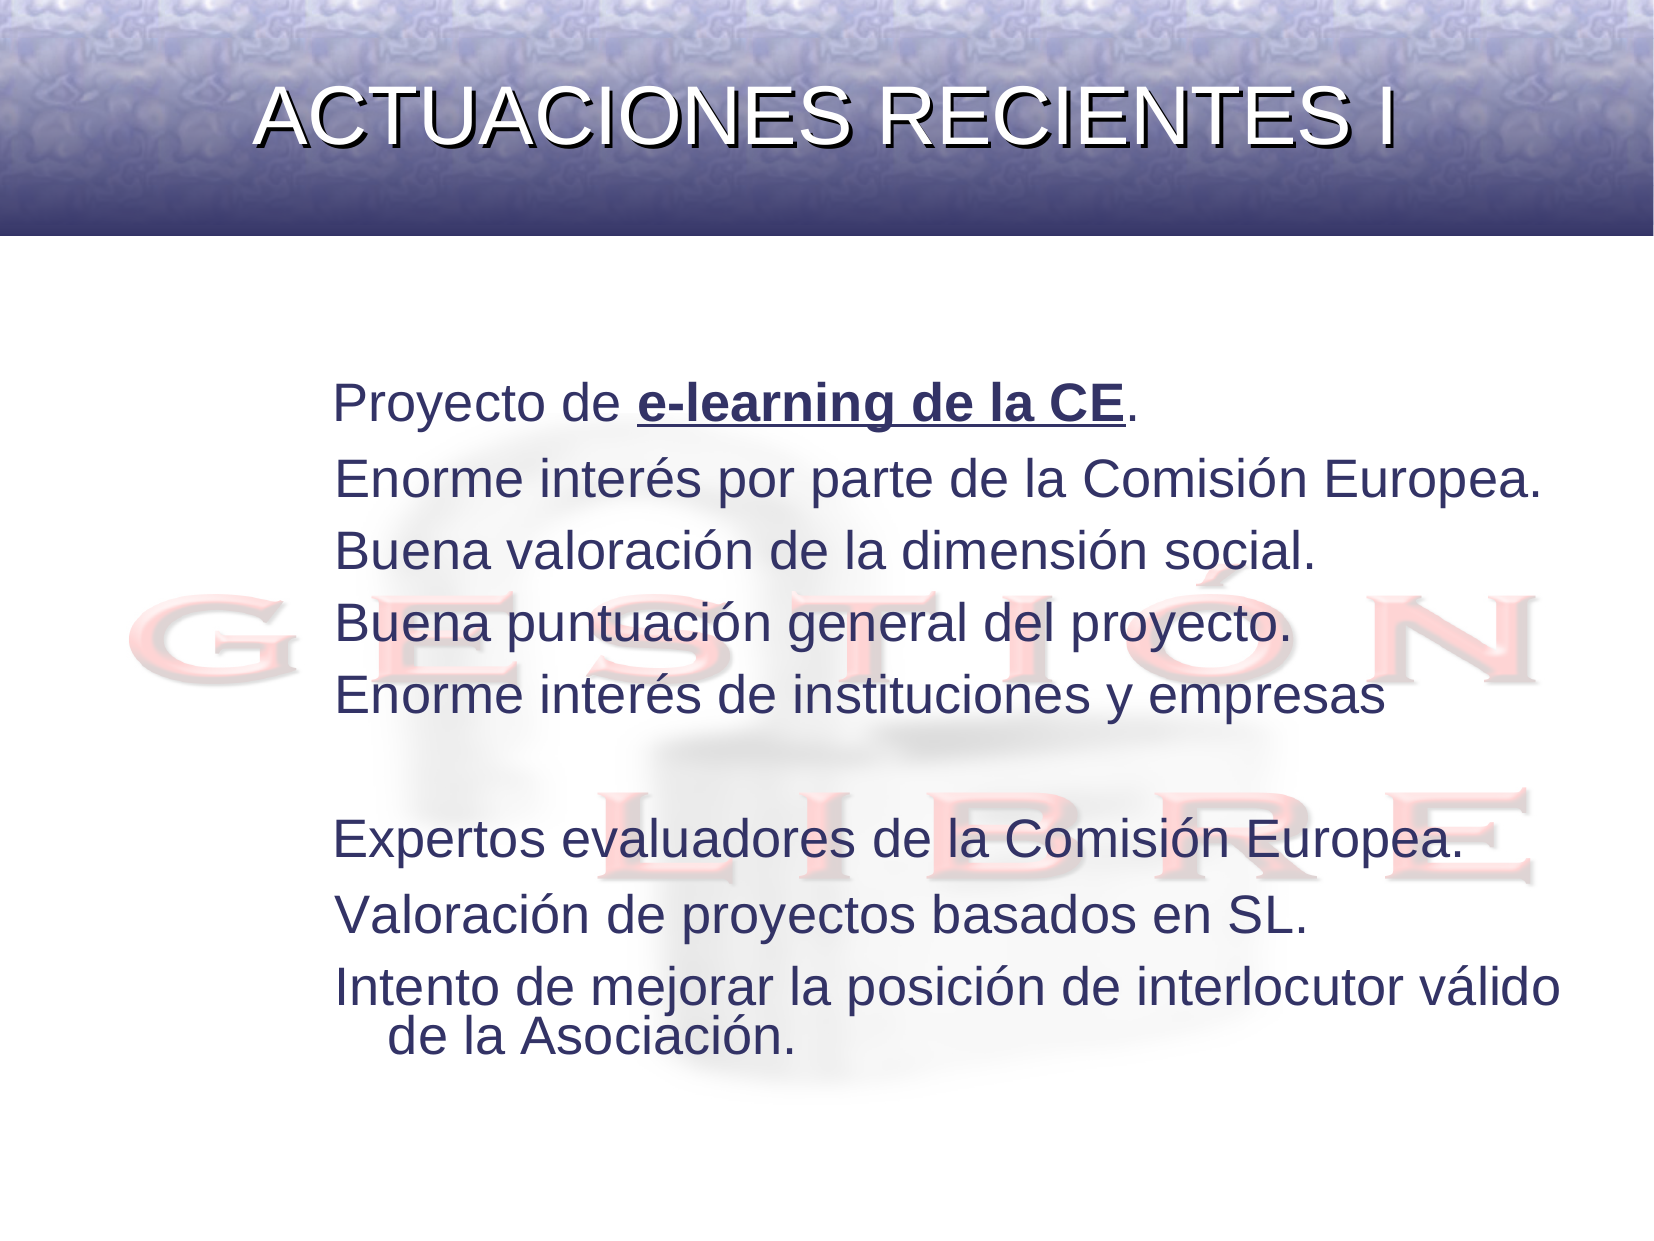

# ACTUACIONES RECIENTES I
 Proyecto de e-learning de la CE.
Enorme interés por parte de la Comisión Europea.
Buena valoración de la dimensión social.
Buena puntuación general del proyecto.
Enorme interés de instituciones y empresas
 Expertos evaluadores de la Comisión Europea.
Valoración de proyectos basados en SL.
Intento de mejorar la posición de interlocutor válido de la Asociación.